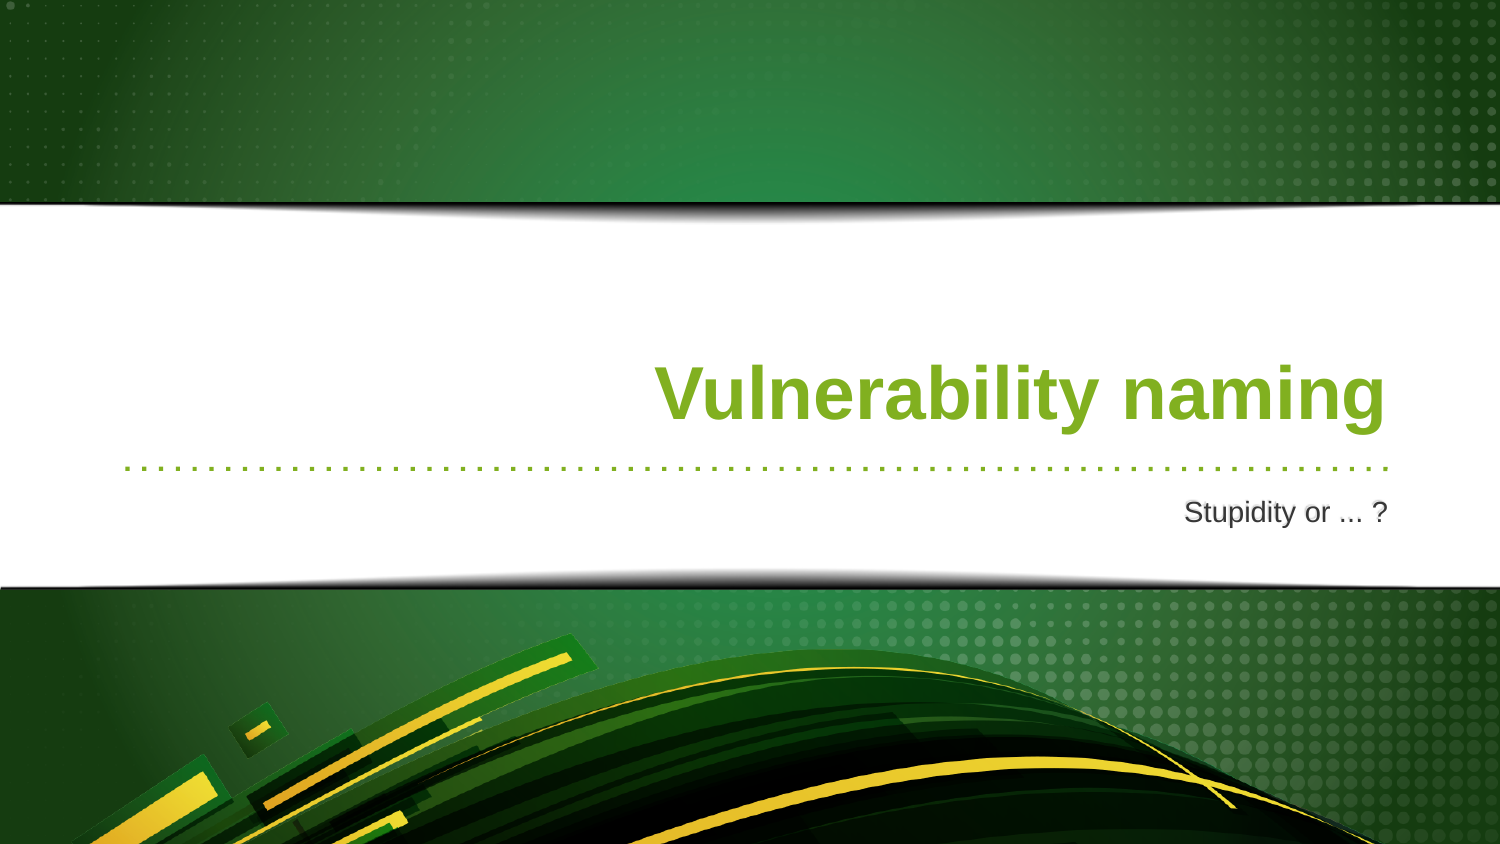

# Vulnerability naming
Stupidity or ... ?